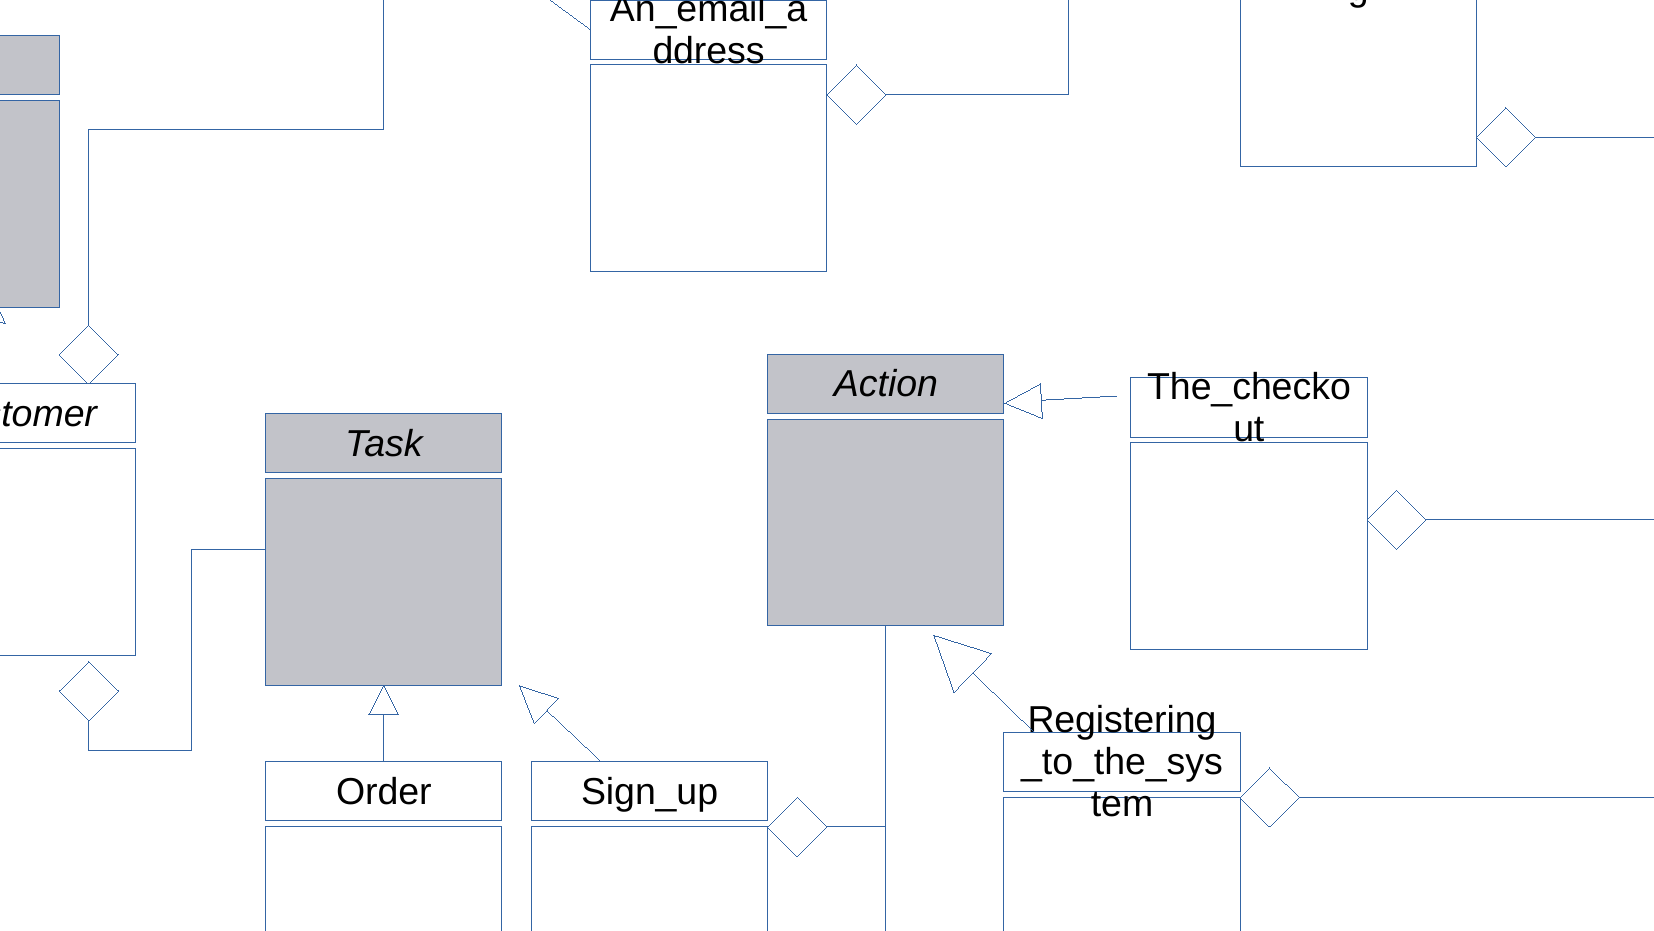

An_email_address
Element
- peek()
- poke()
Question
Ability
A_cart
Fact
Check_the_registration_succeeded
Check_the_order_is_paid_by_looking
Actor
The_homepage
The_invoice
Action
The_checkout
The_Customer
Task
Registering_to_the_system
Order
Sign_up
Screen
The_mailbox
The_browser